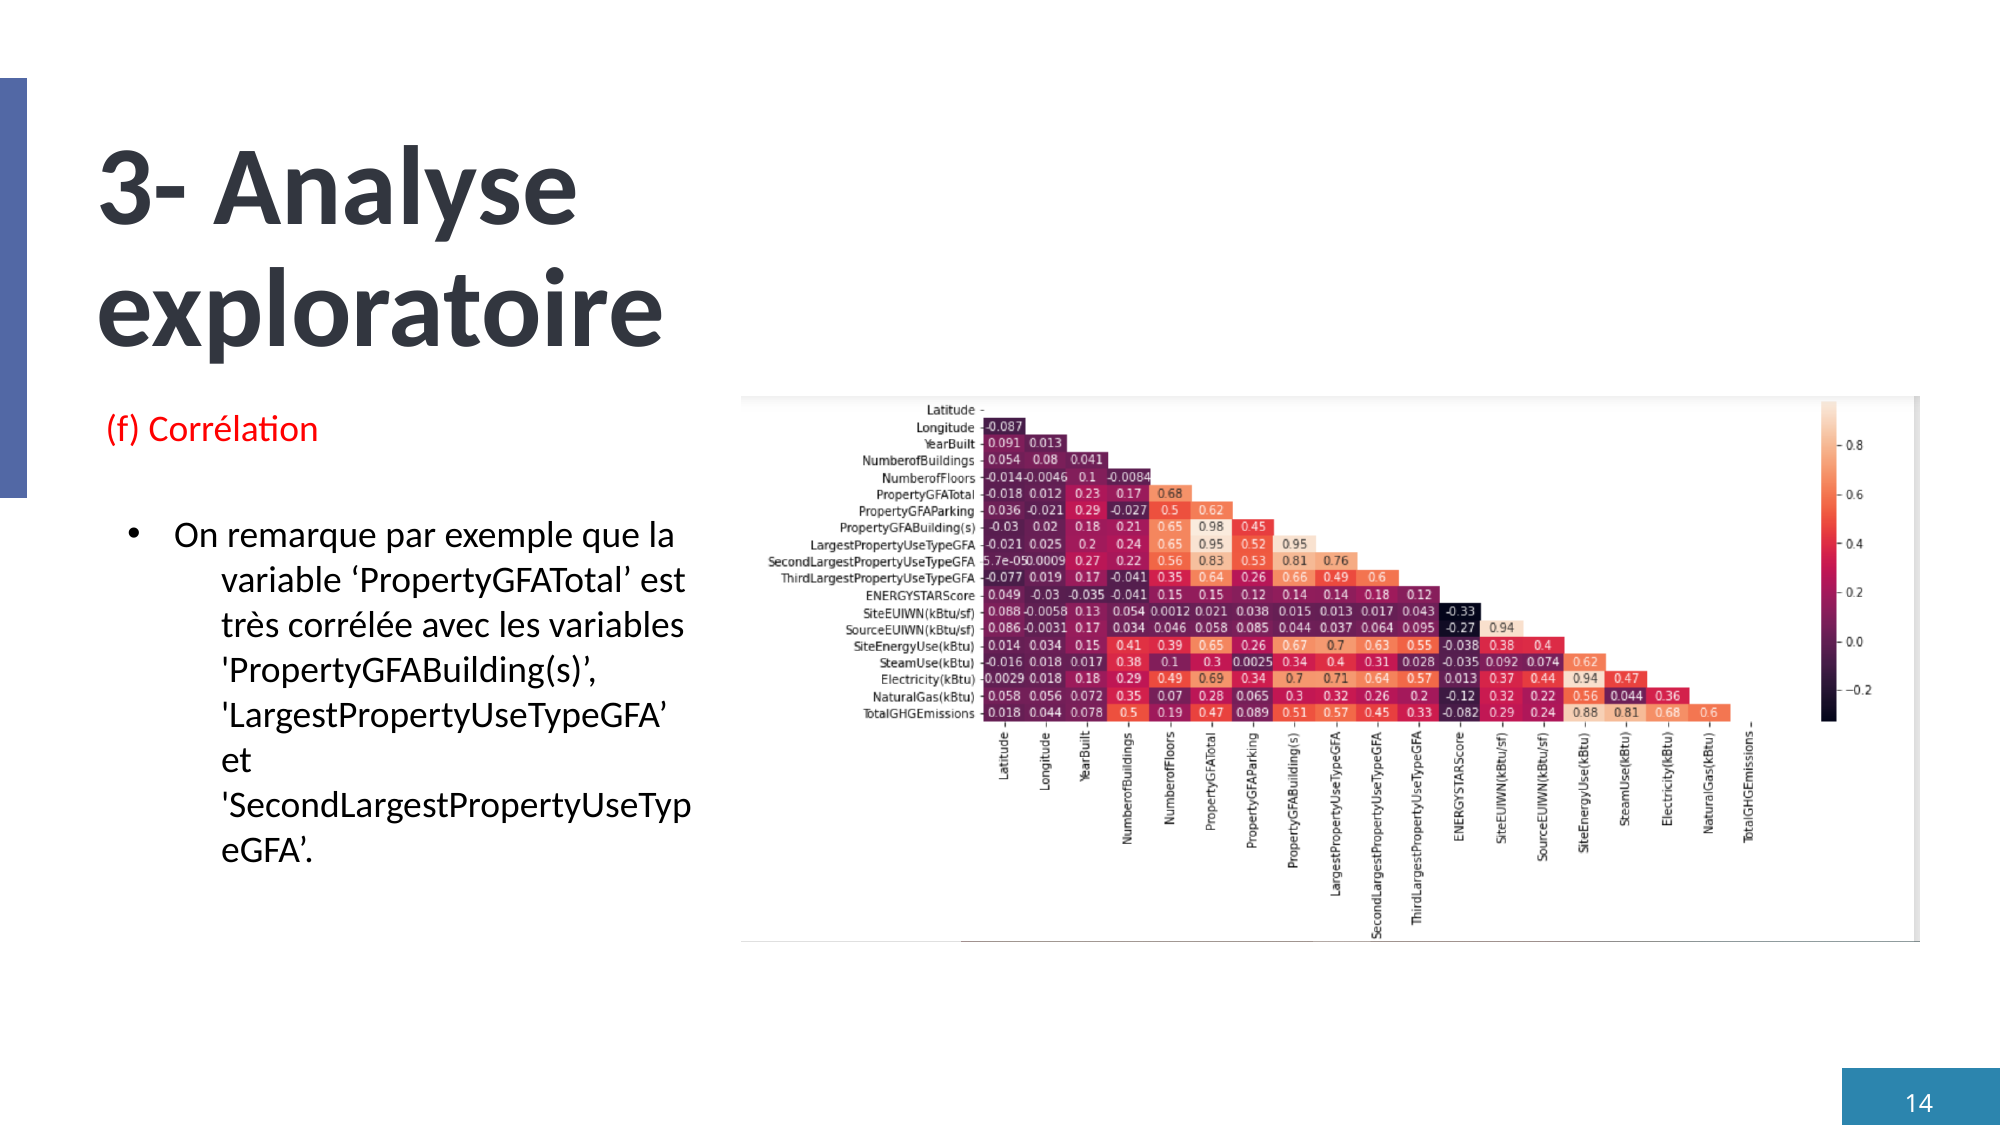

# 3- Analyse exploratoire
(f) Corrélation
On remarque par exemple que la variable ‘PropertyGFATotal’ est très corrélée avec les variables 'PropertyGFABuilding(s)’, 'LargestPropertyUseTypeGFA’ et 'SecondLargestPropertyUseTypeGFA’.